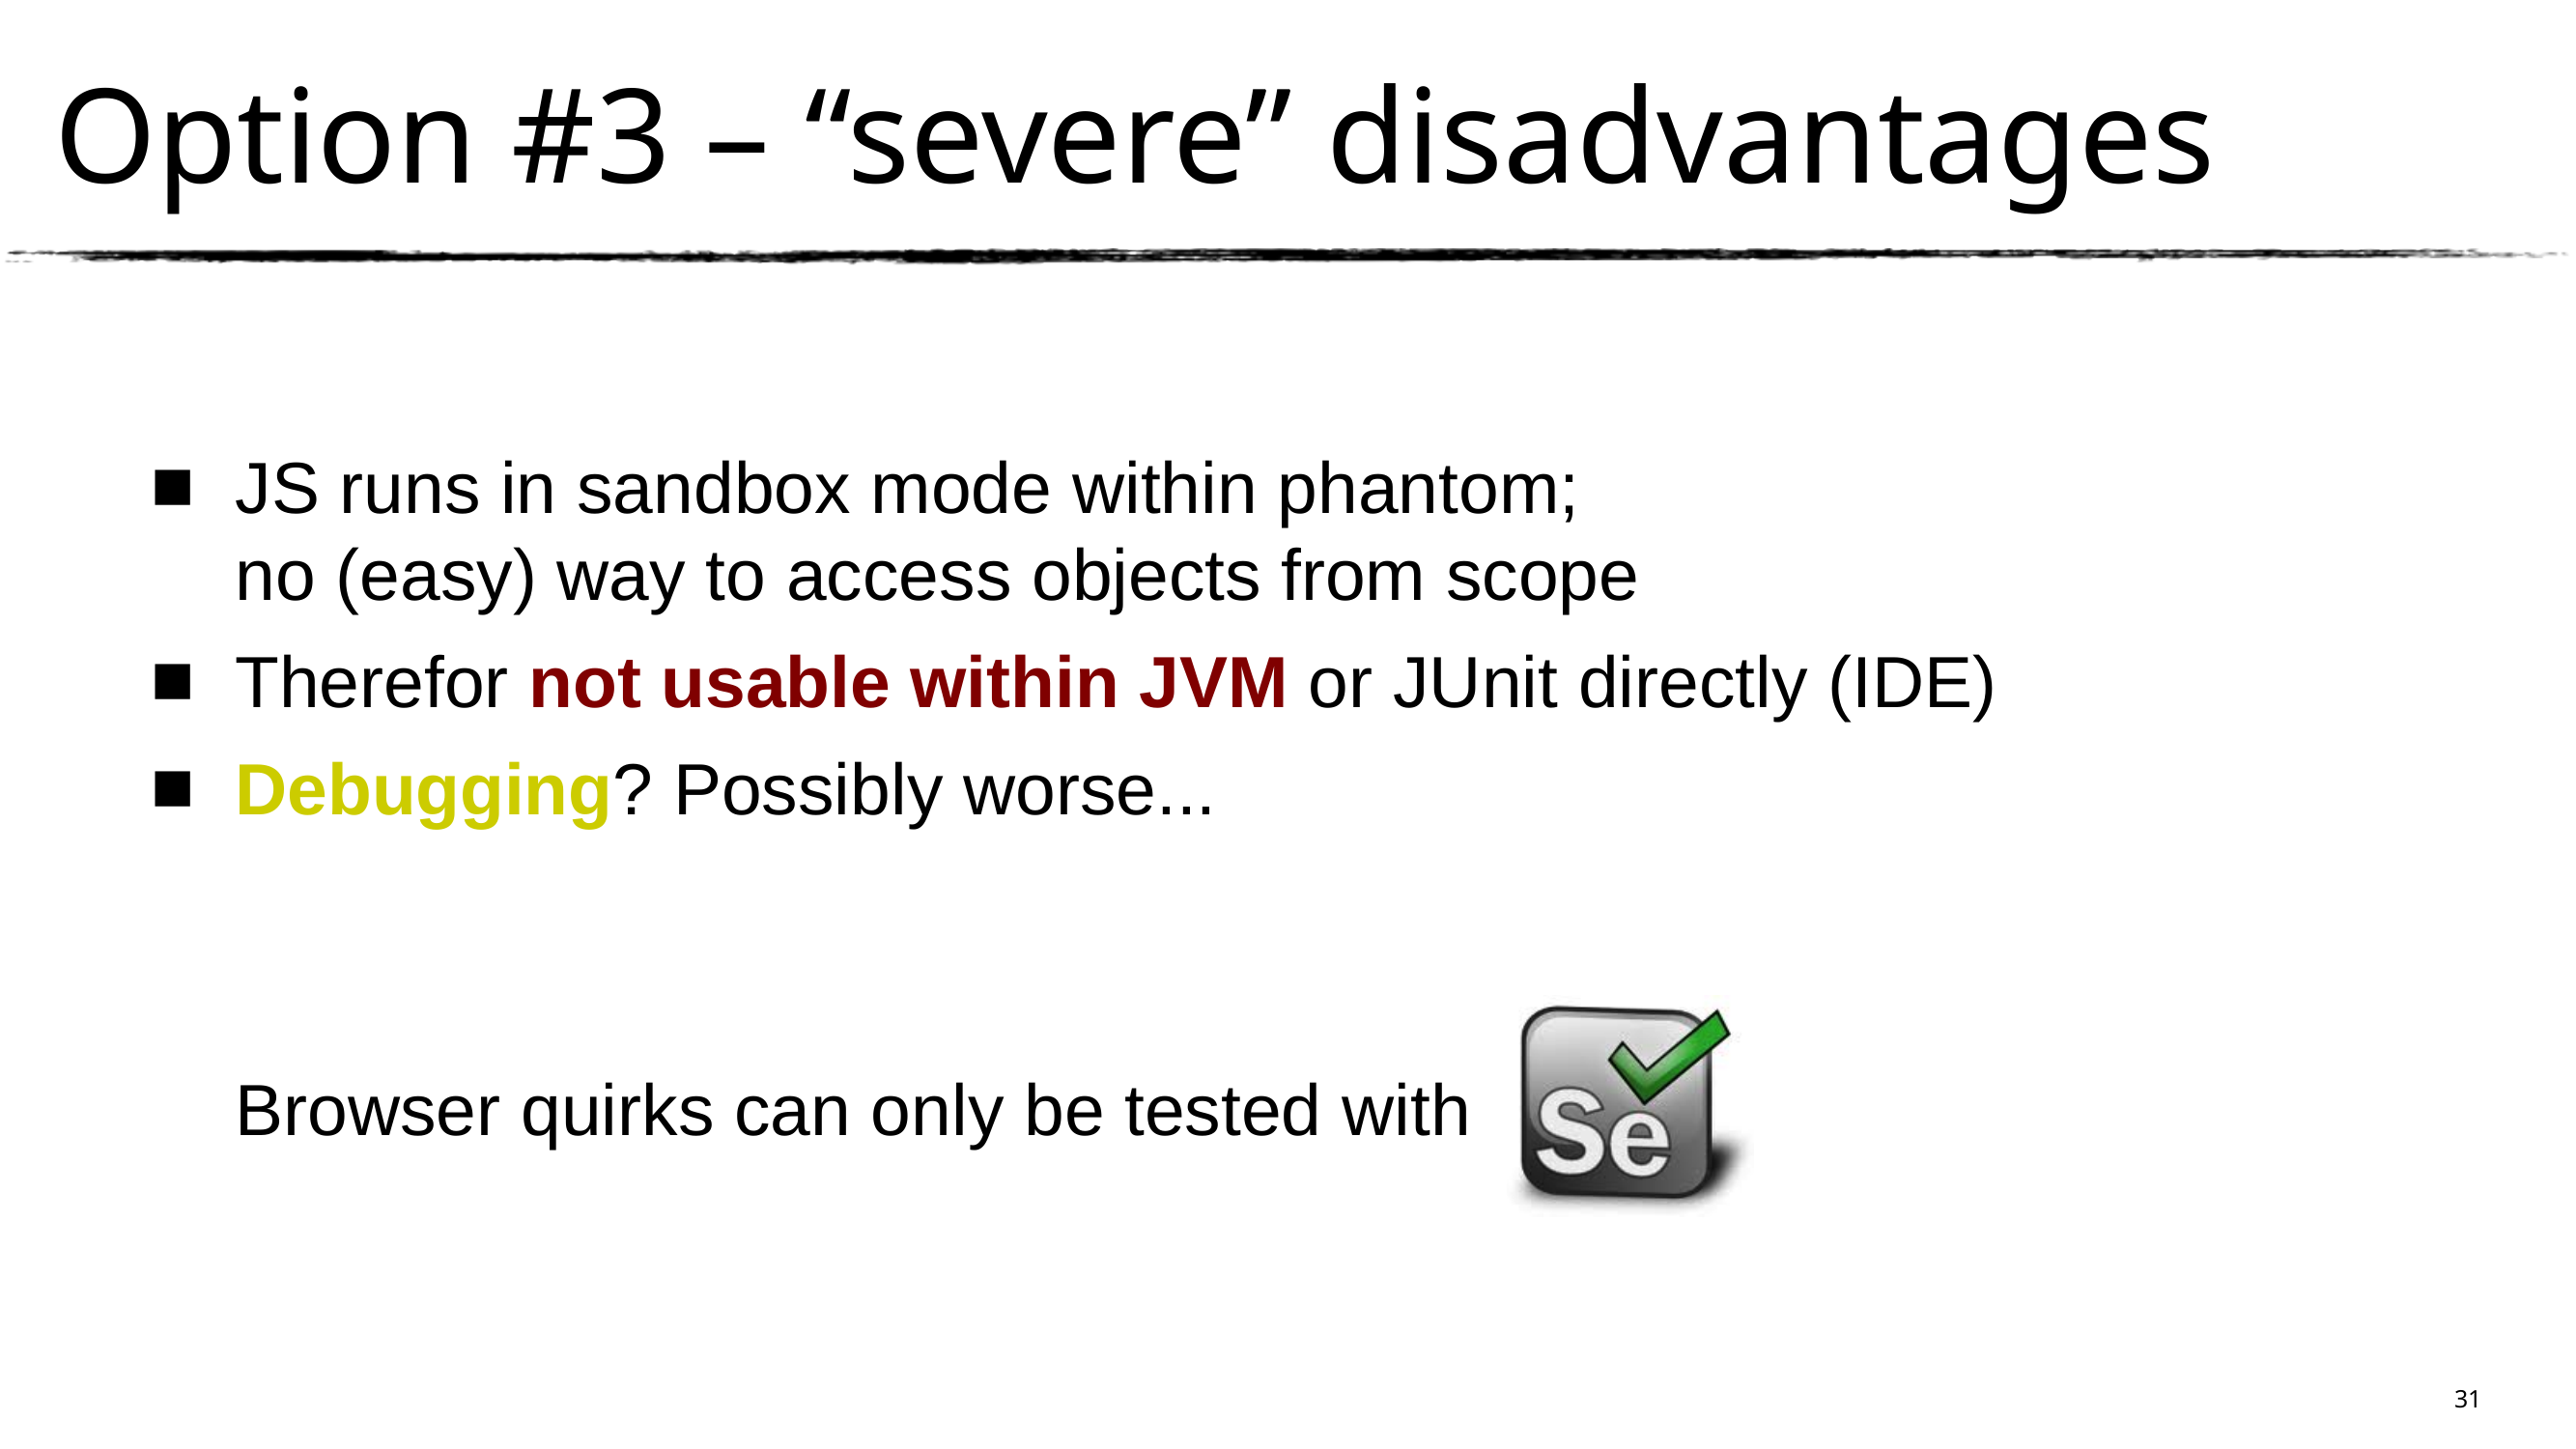

Option #3 – “severe” disadvantages
JS runs in sandbox mode within phantom;
no (easy) way to access objects from scope
Therefor not usable within JVM or JUnit directly (IDE)
Debugging? Possibly worse...
Browser quirks can only be tested with